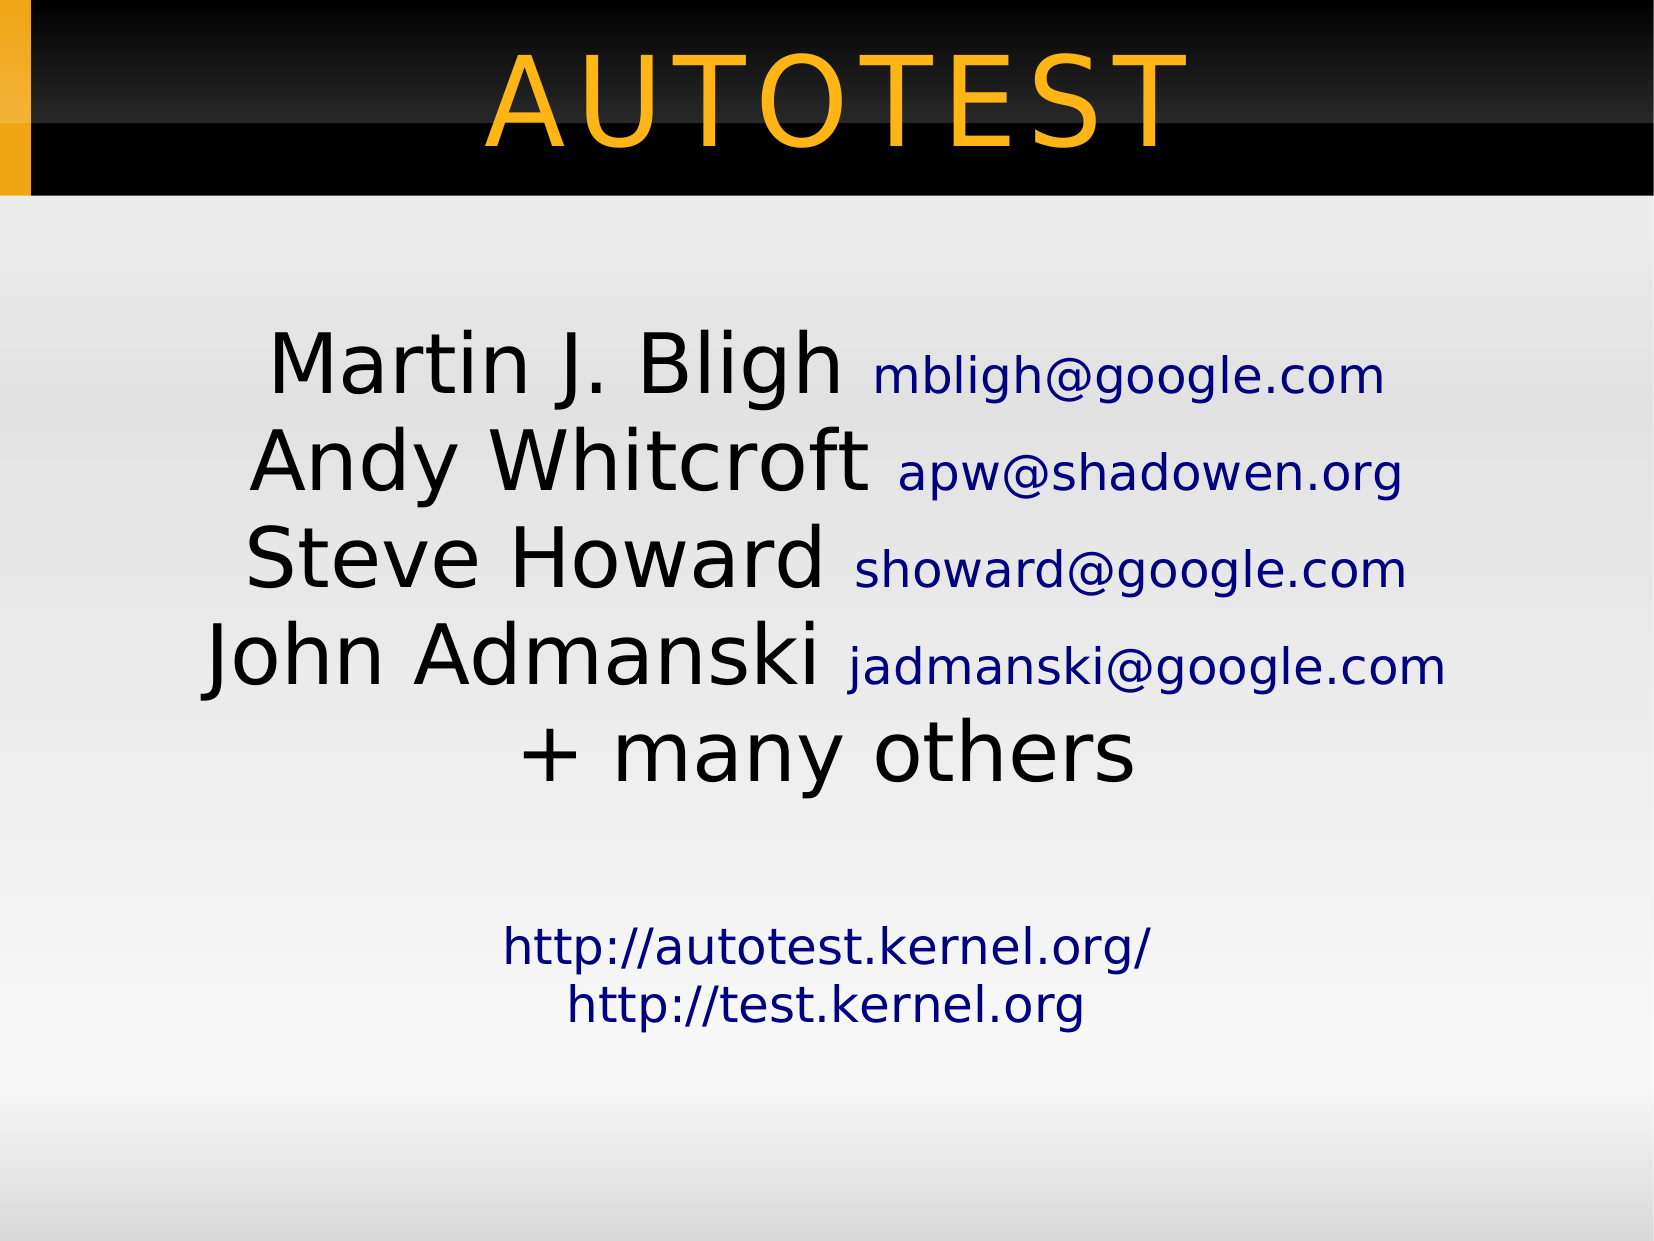

# AUTOTEST
Martin J. Bligh mbligh@google.com
Andy Whitcroft apw@shadowen.org
Steve Howard showard@google.com
John Admanski jadmanski@google.com
+ many others
http://autotest.kernel.org/
http://test.kernel.org